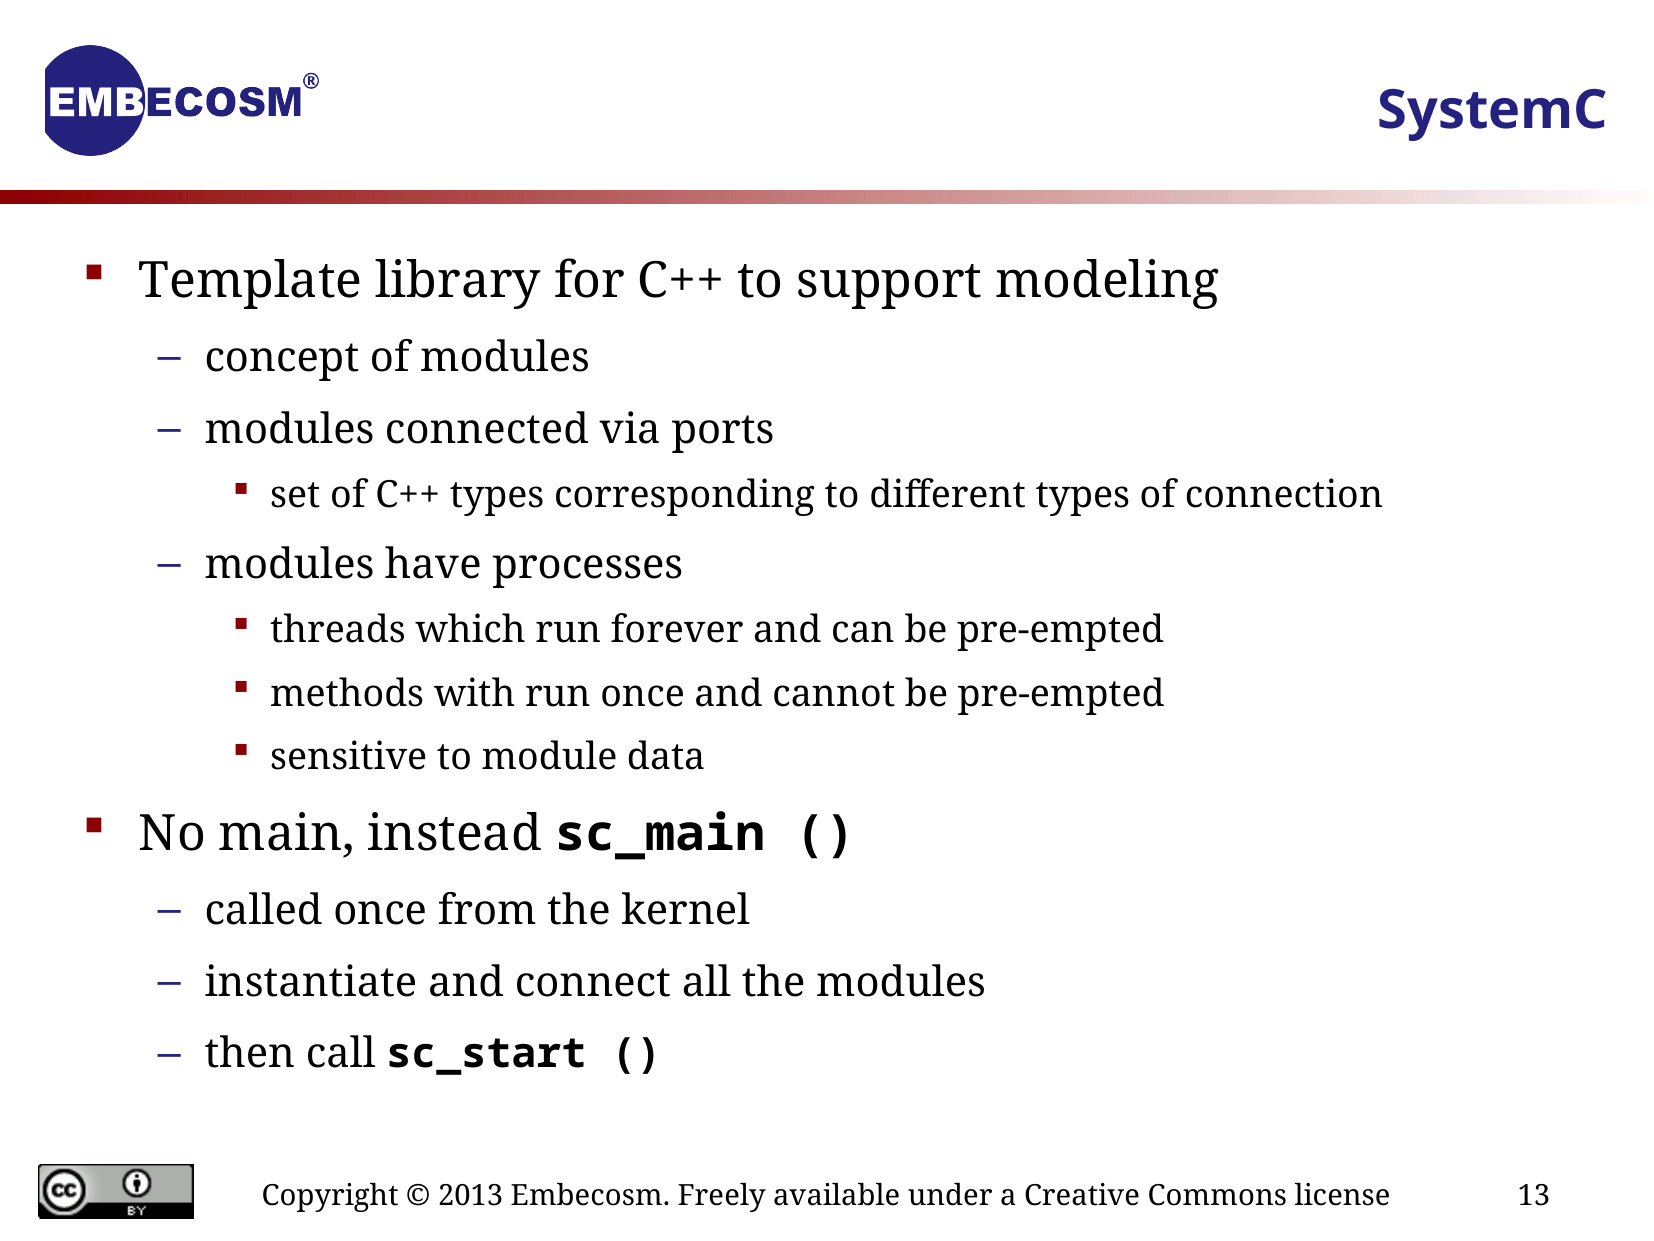

# SystemC
Template library for C++ to support modeling
concept of modules
modules connected via ports
set of C++ types corresponding to different types of connection
modules have processes
threads which run forever and can be pre-empted
methods with run once and cannot be pre-empted
sensitive to module data
No main, instead sc_main ()
called once from the kernel
instantiate and connect all the modules
then call sc_start ()
Copyright © 2013 Embecosm. Freely available under a Creative Commons license
13